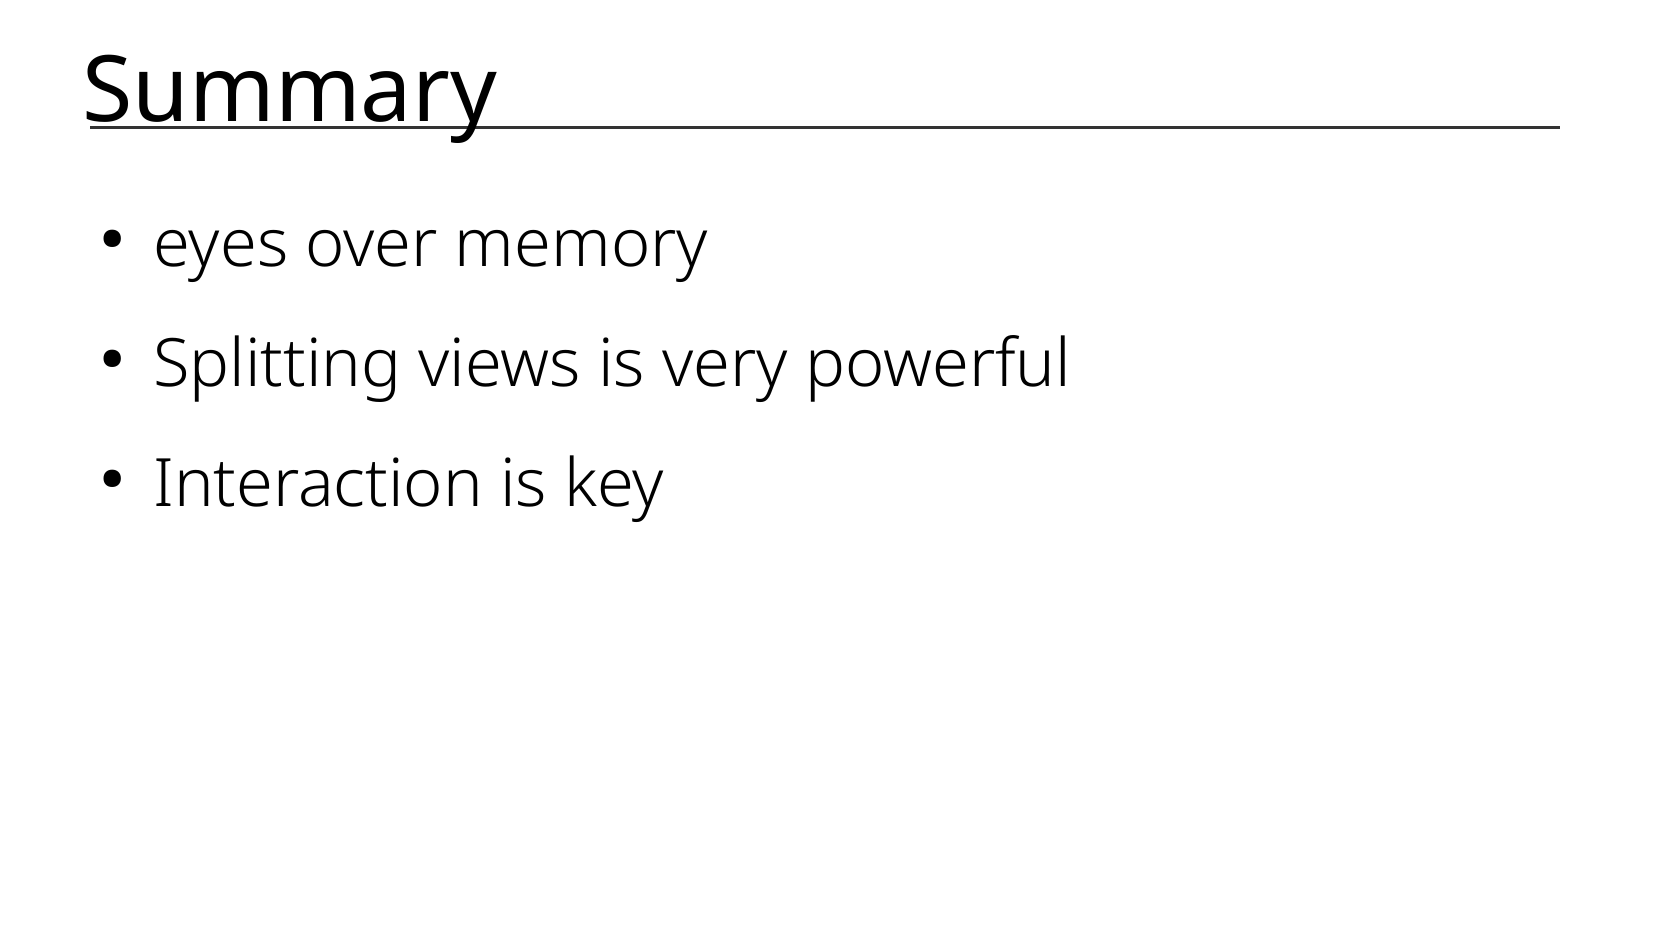

# Summary
eyes over memory
Splitting views is very powerful
Interaction is key